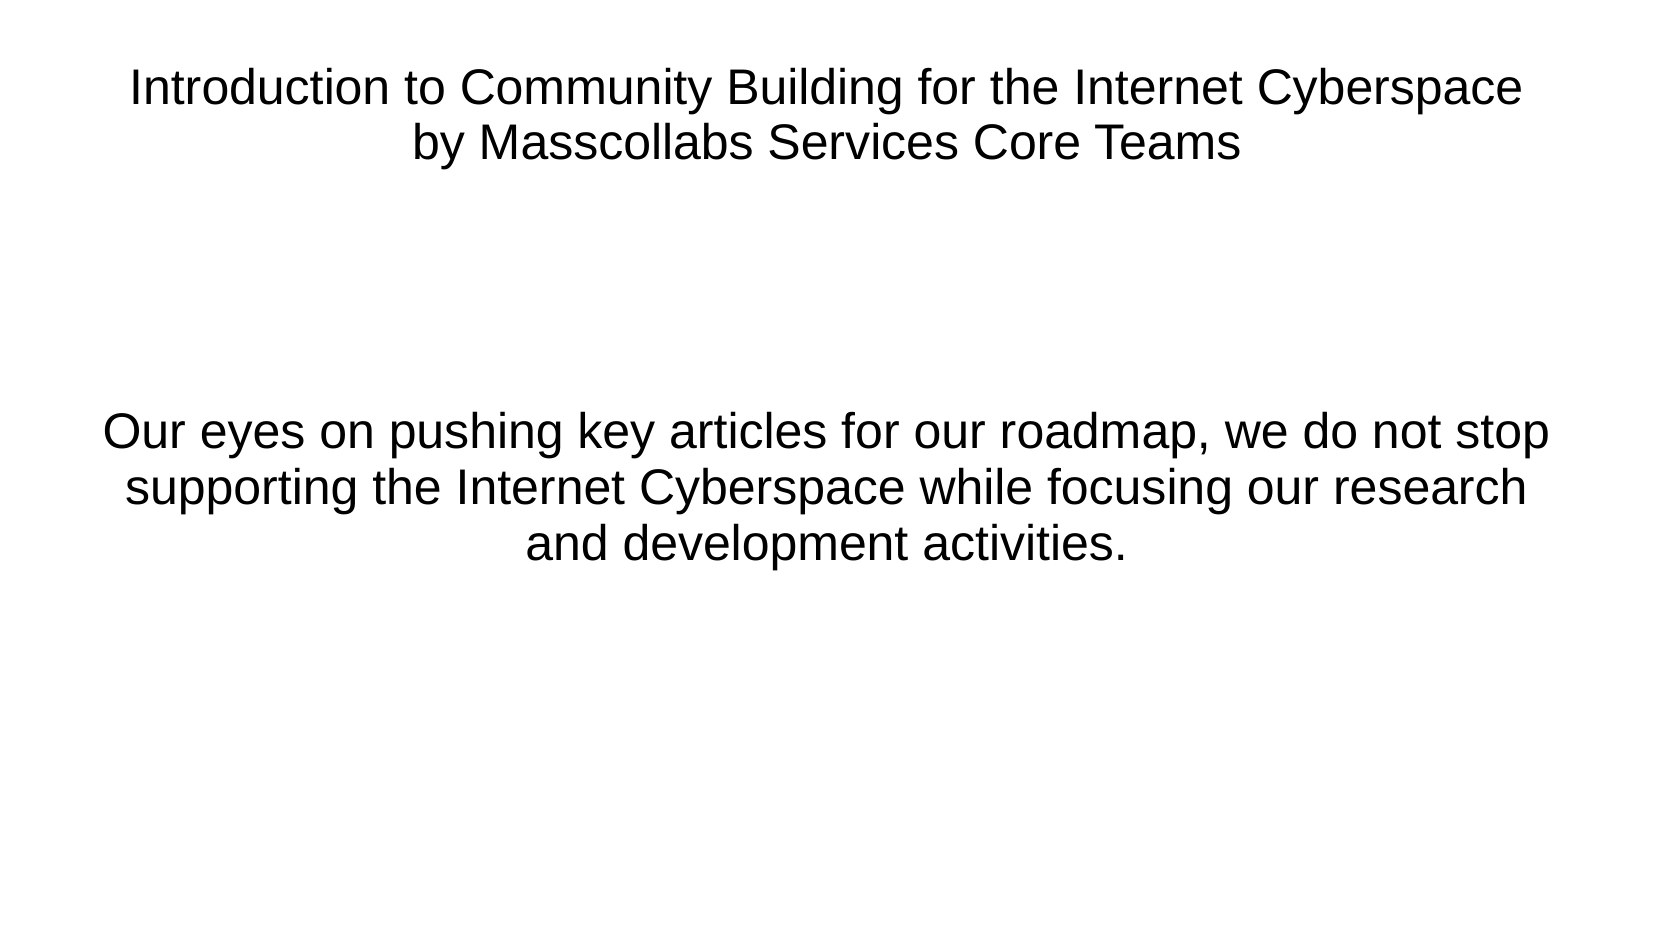

# Introduction to Community Building for the Internet Cyberspace by Masscollabs Services Core Teams
Our eyes on pushing key articles for our roadmap, we do not stop supporting the Internet Cyberspace while focusing our research and development activities.